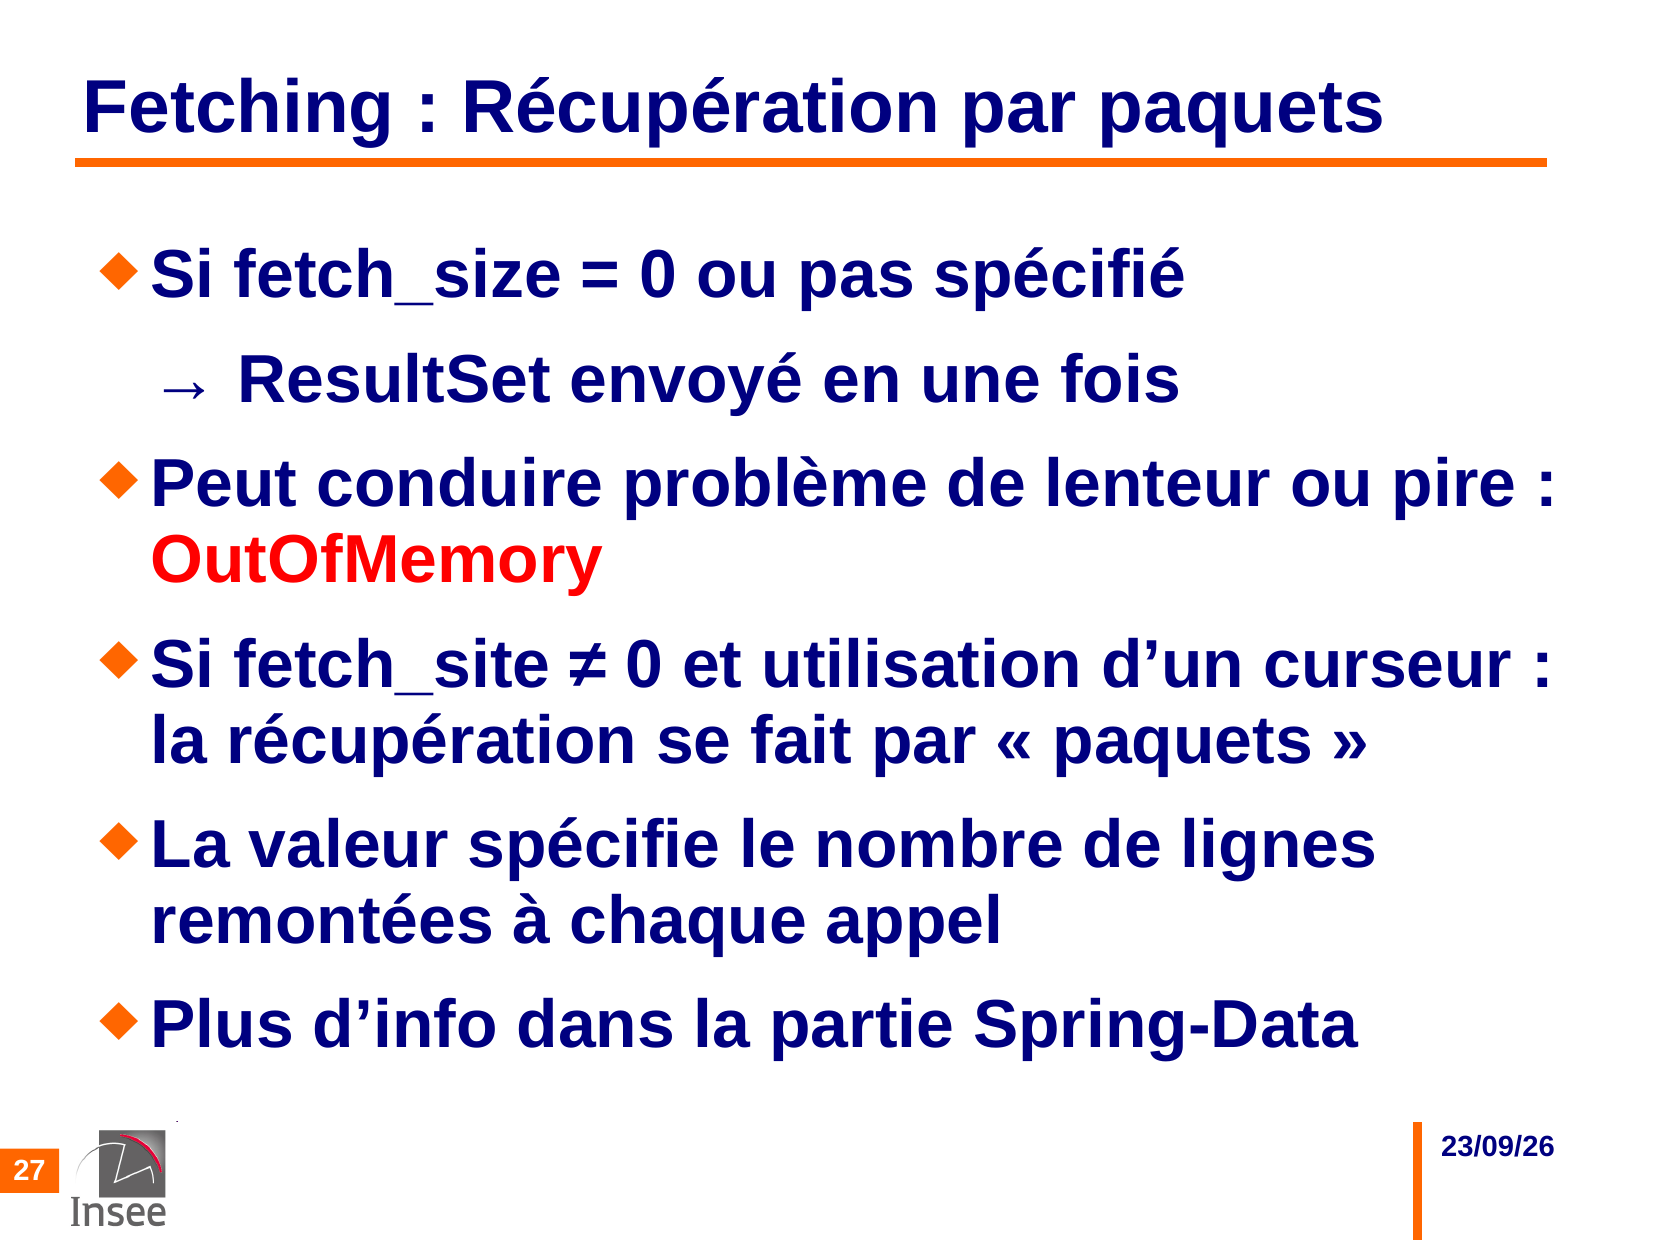

# Fetching : Récupération par paquets
Si fetch_size = 0 ou pas spécifié
→ ResultSet envoyé en une fois
Peut conduire problème de lenteur ou pire : OutOfMemory
Si fetch_site ≠ 0 et utilisation d’un curseur : la récupération se fait par « paquets »
La valeur spécifie le nombre de lignes remontées à chaque appel
Plus d’info dans la partie Spring-Data
27